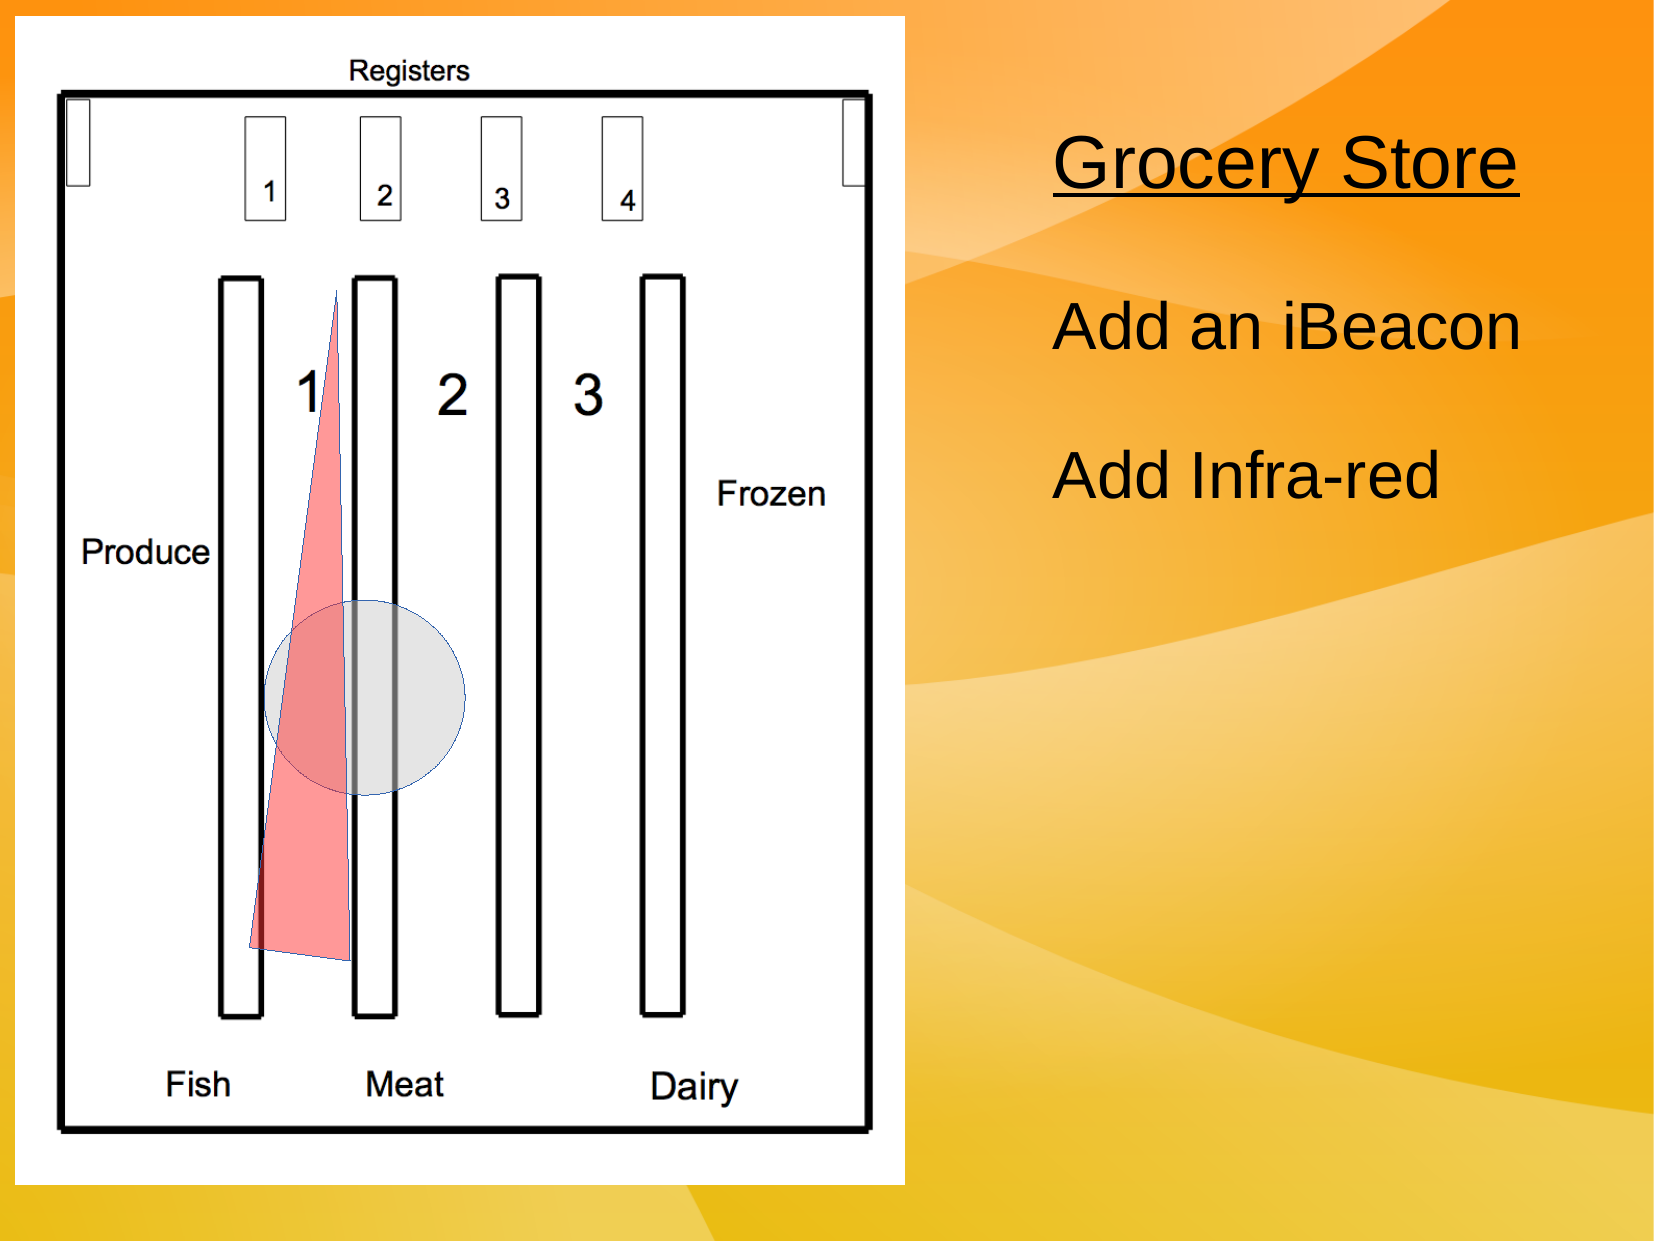

Grocery Store
Add an iBeacon
Add Infra-red